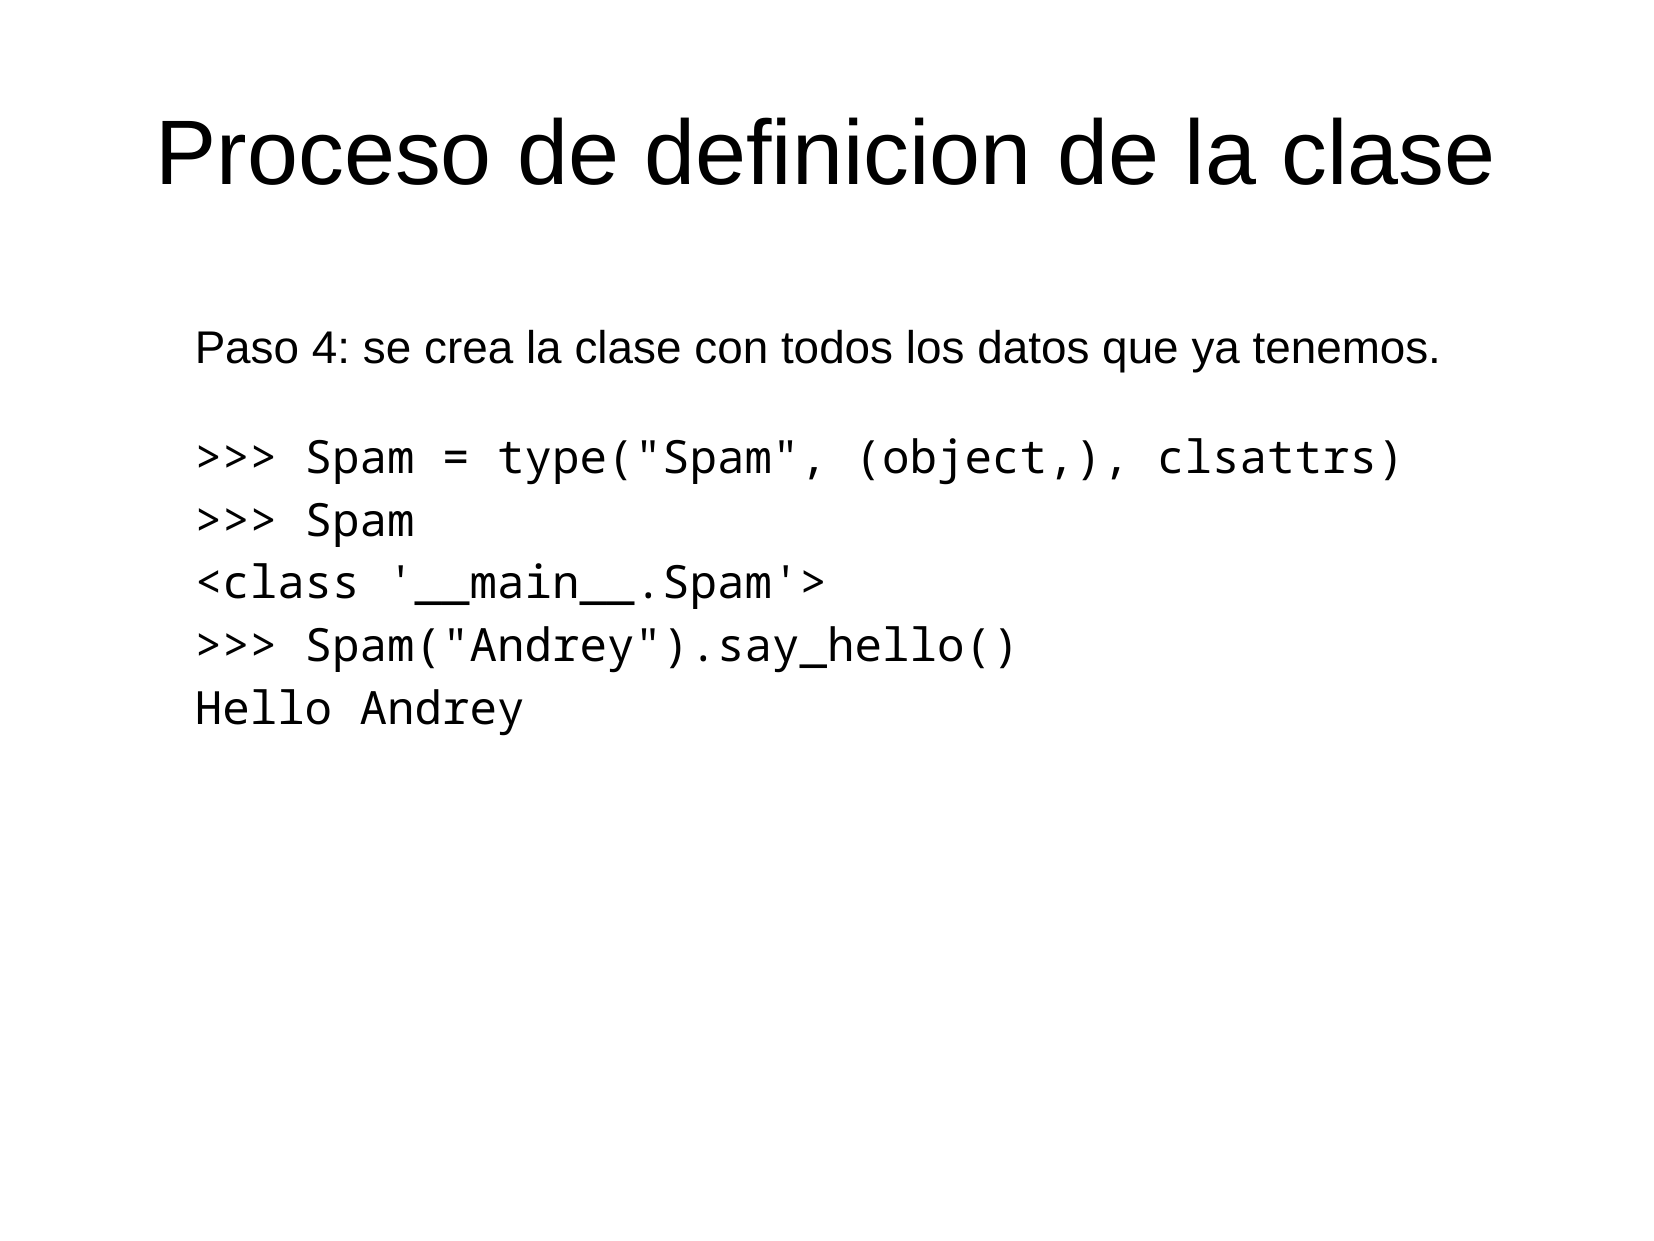

# Proceso de definicion de la clase
Paso 4: se crea la clase con todos los datos que ya tenemos.
>>> Spam = type("Spam", (object,), clsattrs)
>>> Spam
<class '__main__.Spam'>
>>> Spam("Andrey").say_hello()
Hello Andrey